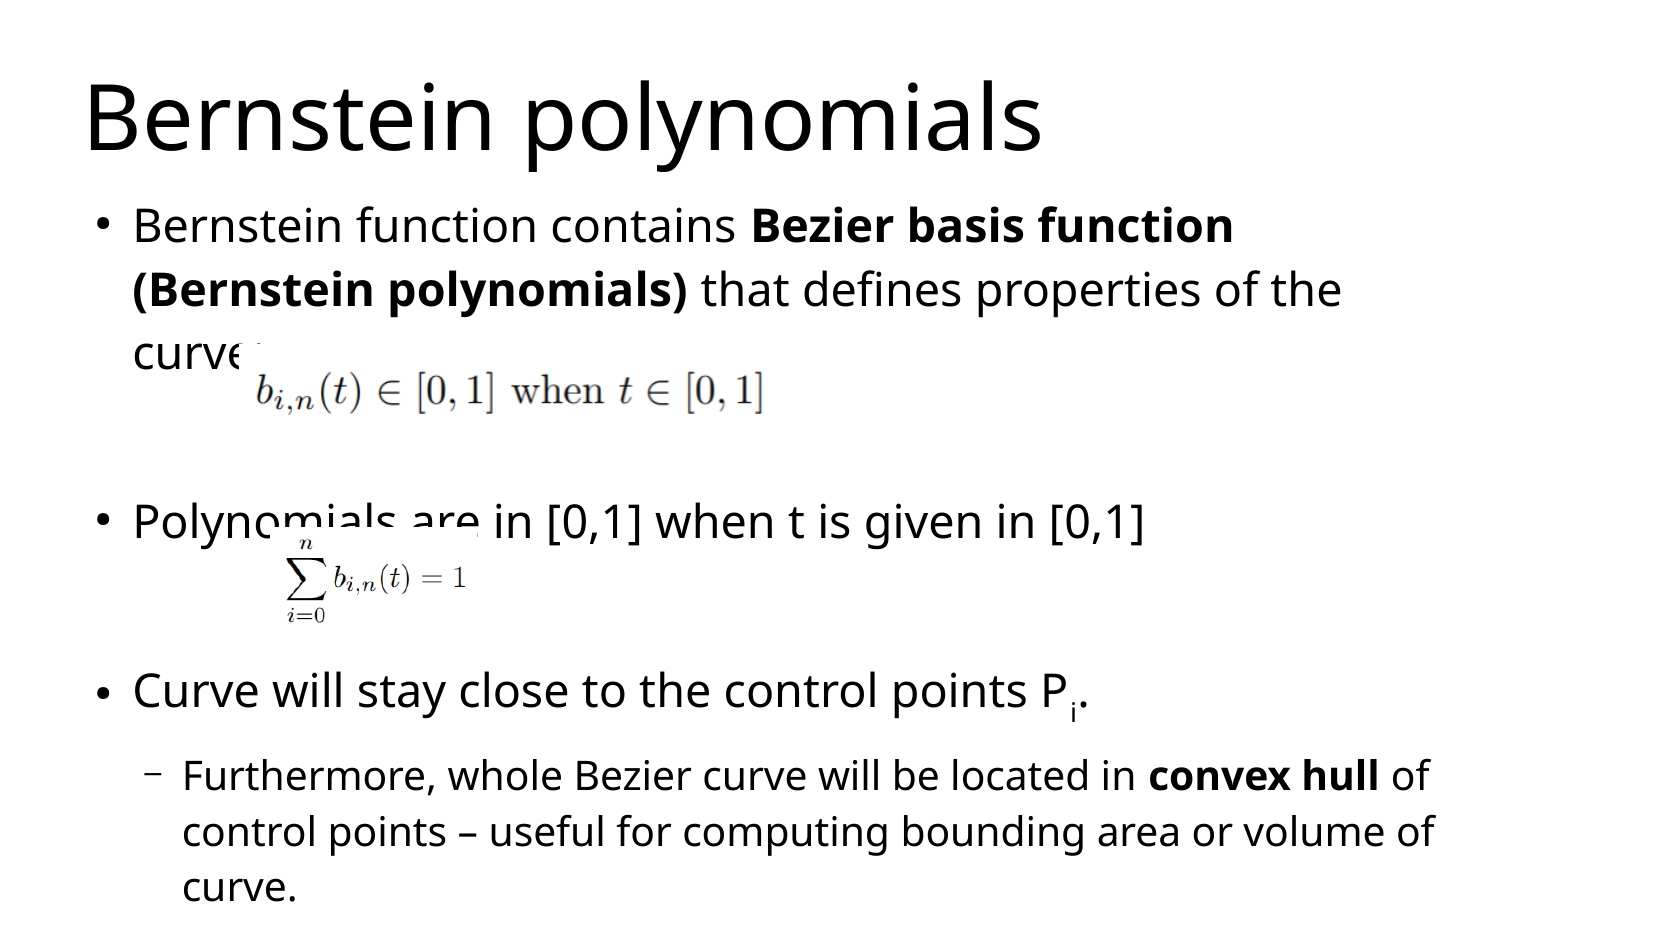

# Bernstein polynomials
Bernstein function contains Bezier basis function (Bernstein polynomials) that defines properties of the curve:
Polynomials are in [0,1] when t is given in [0,1]
Curve will stay close to the control points Pi.
Furthermore, whole Bezier curve will be located in convex hull of control points – useful for computing bounding area or volume of curve.